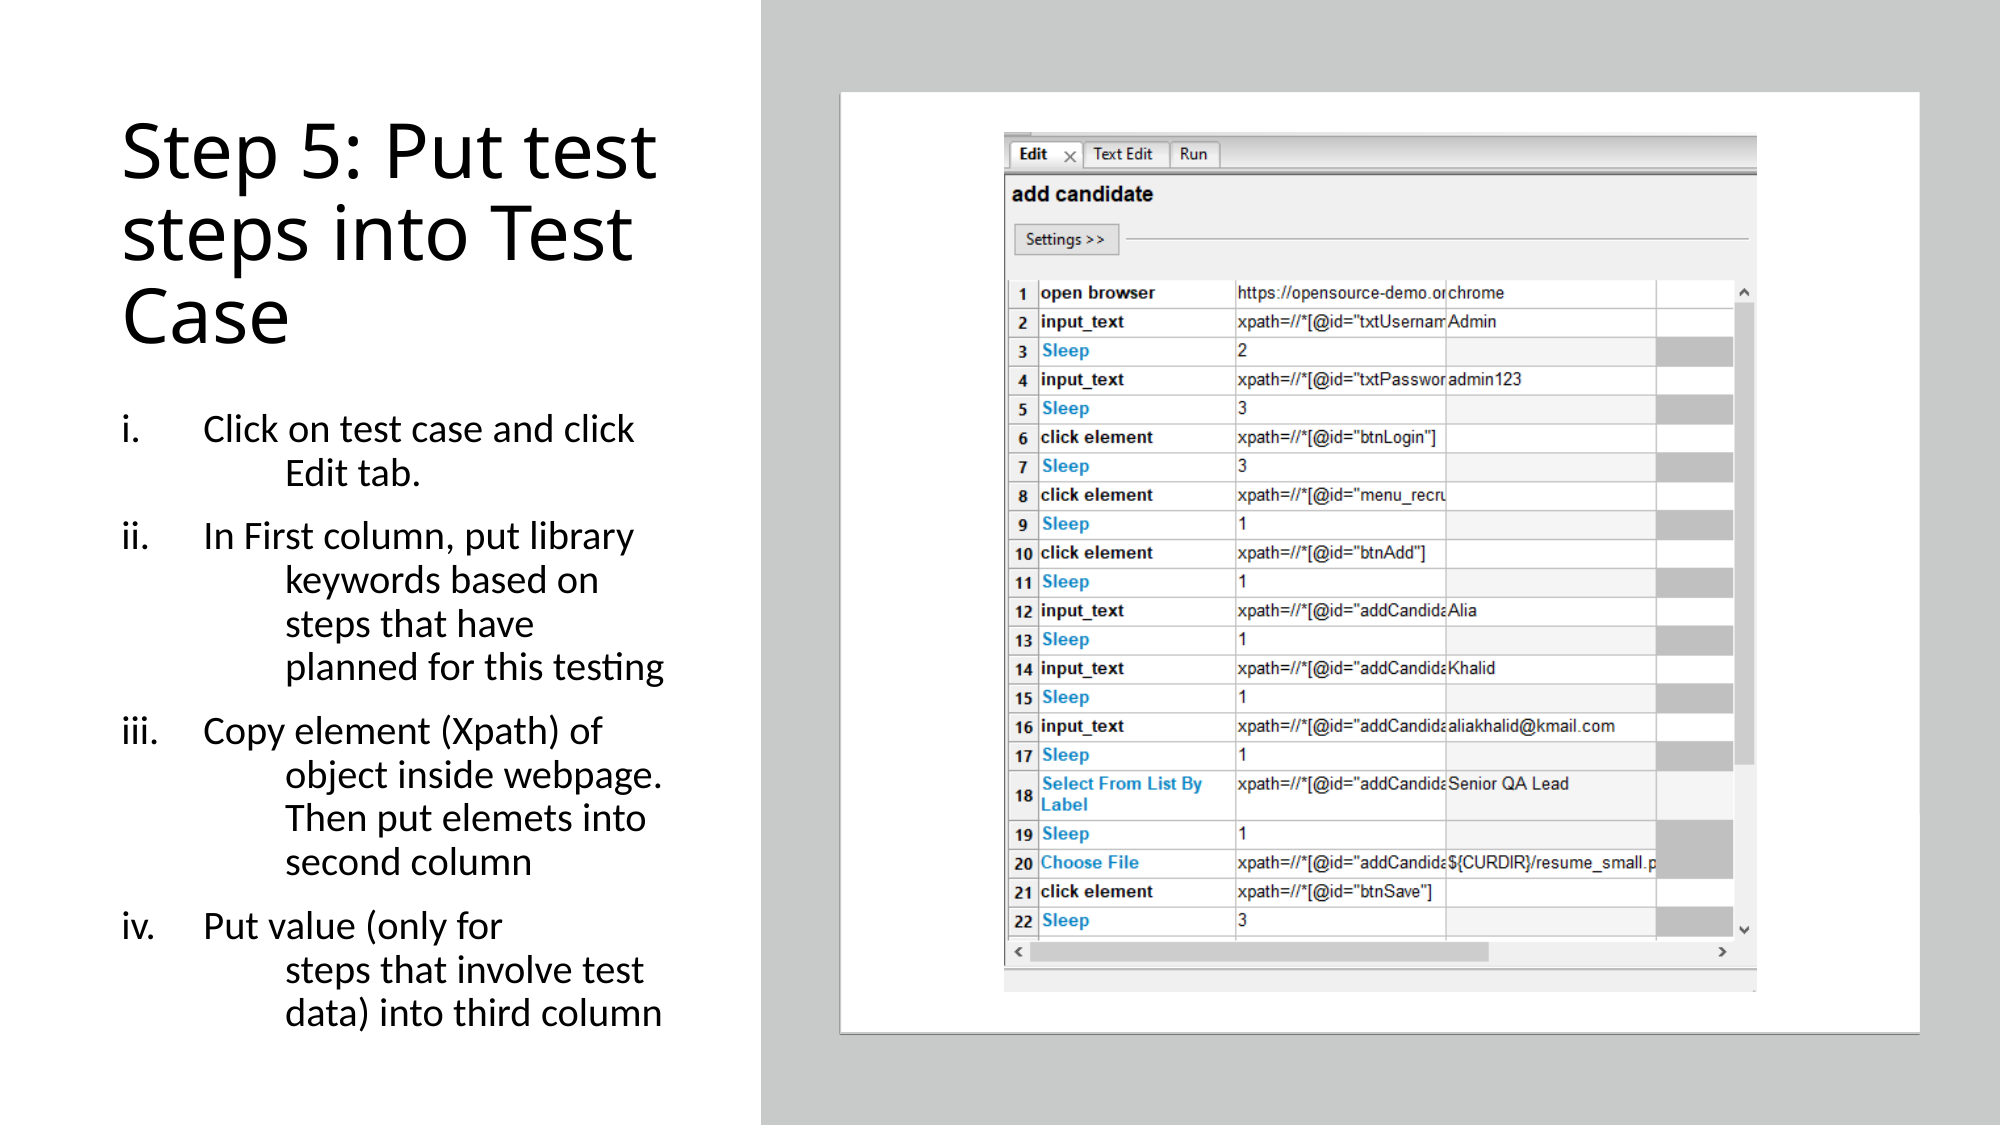

# Step 5: Put test steps into Test Case
Click on test case and click Edit tab.
In First column, put library keywords based on steps that have planned for this testing
Copy element (Xpath) of object inside webpage. Then put elemets into second column
Put value (only for steps that involve test data) into third column